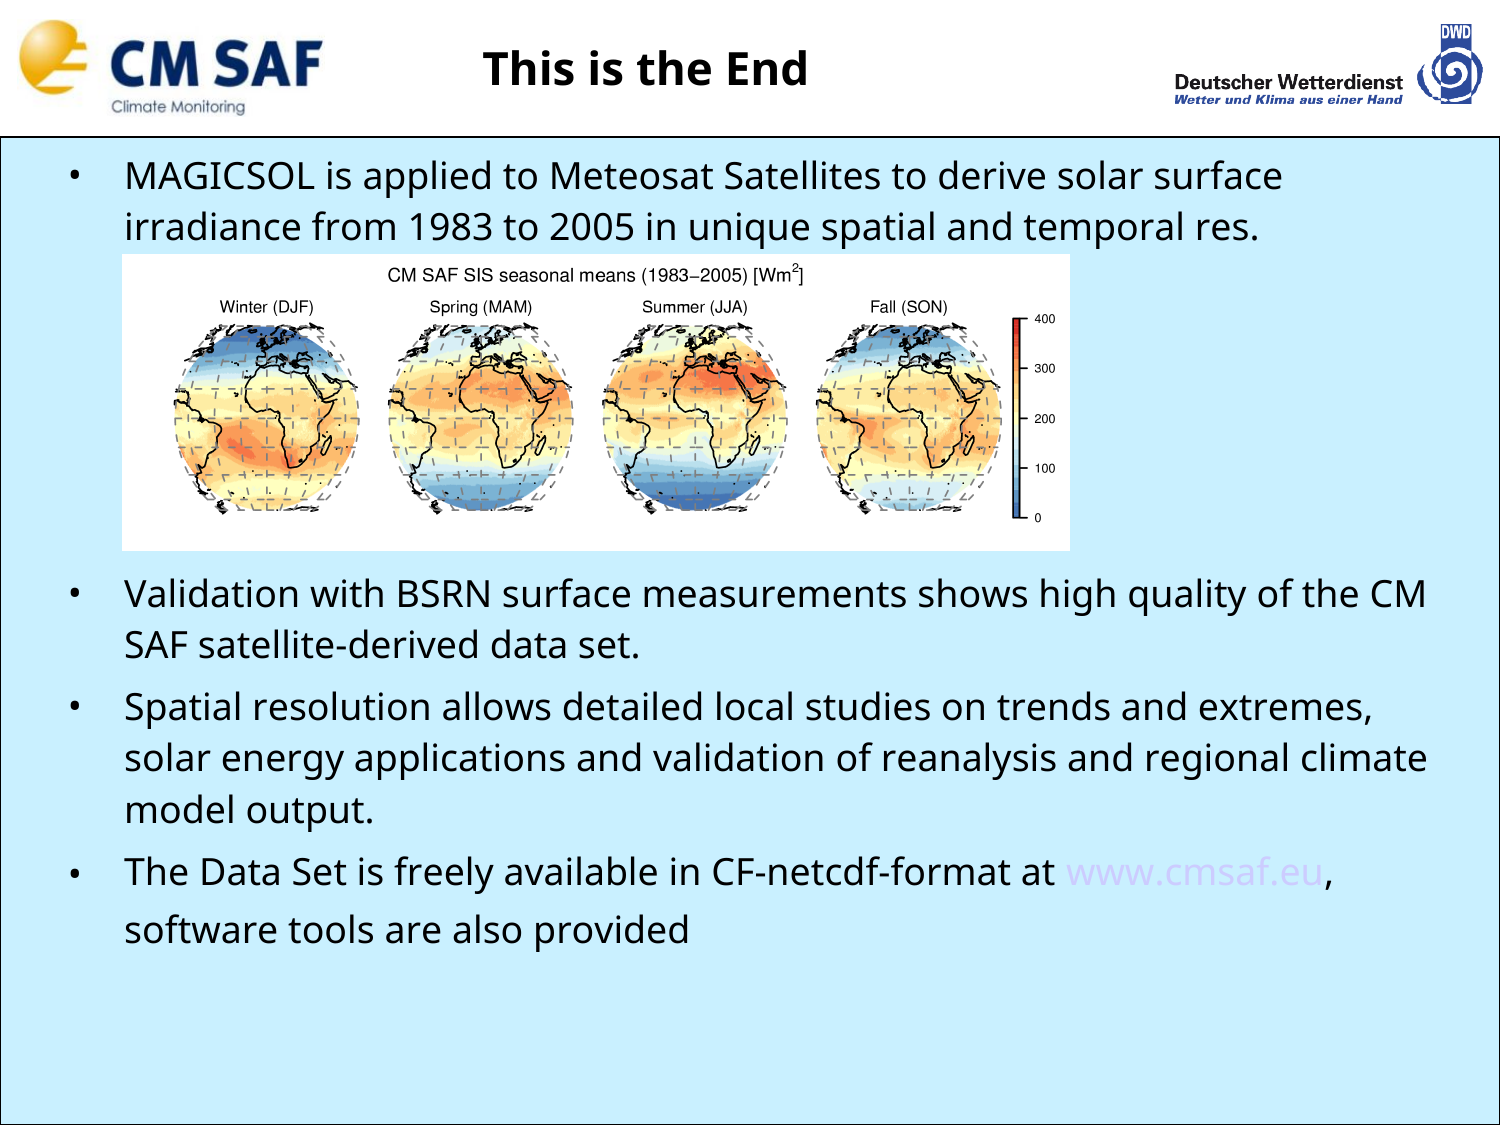

This is the End
MAGICSOL is applied to Meteosat Satellites to derive solar surface irradiance from 1983 to 2005 in unique spatial and temporal res.
Validation with BSRN surface measurements shows high quality of the CM SAF satellite-derived data set.
Spatial resolution allows detailed local studies on trends and extremes, solar energy applications and validation of reanalysis and regional climate model output.
The Data Set is freely available in CF-netcdf-format at www.cmsaf.eu, software tools are also provided